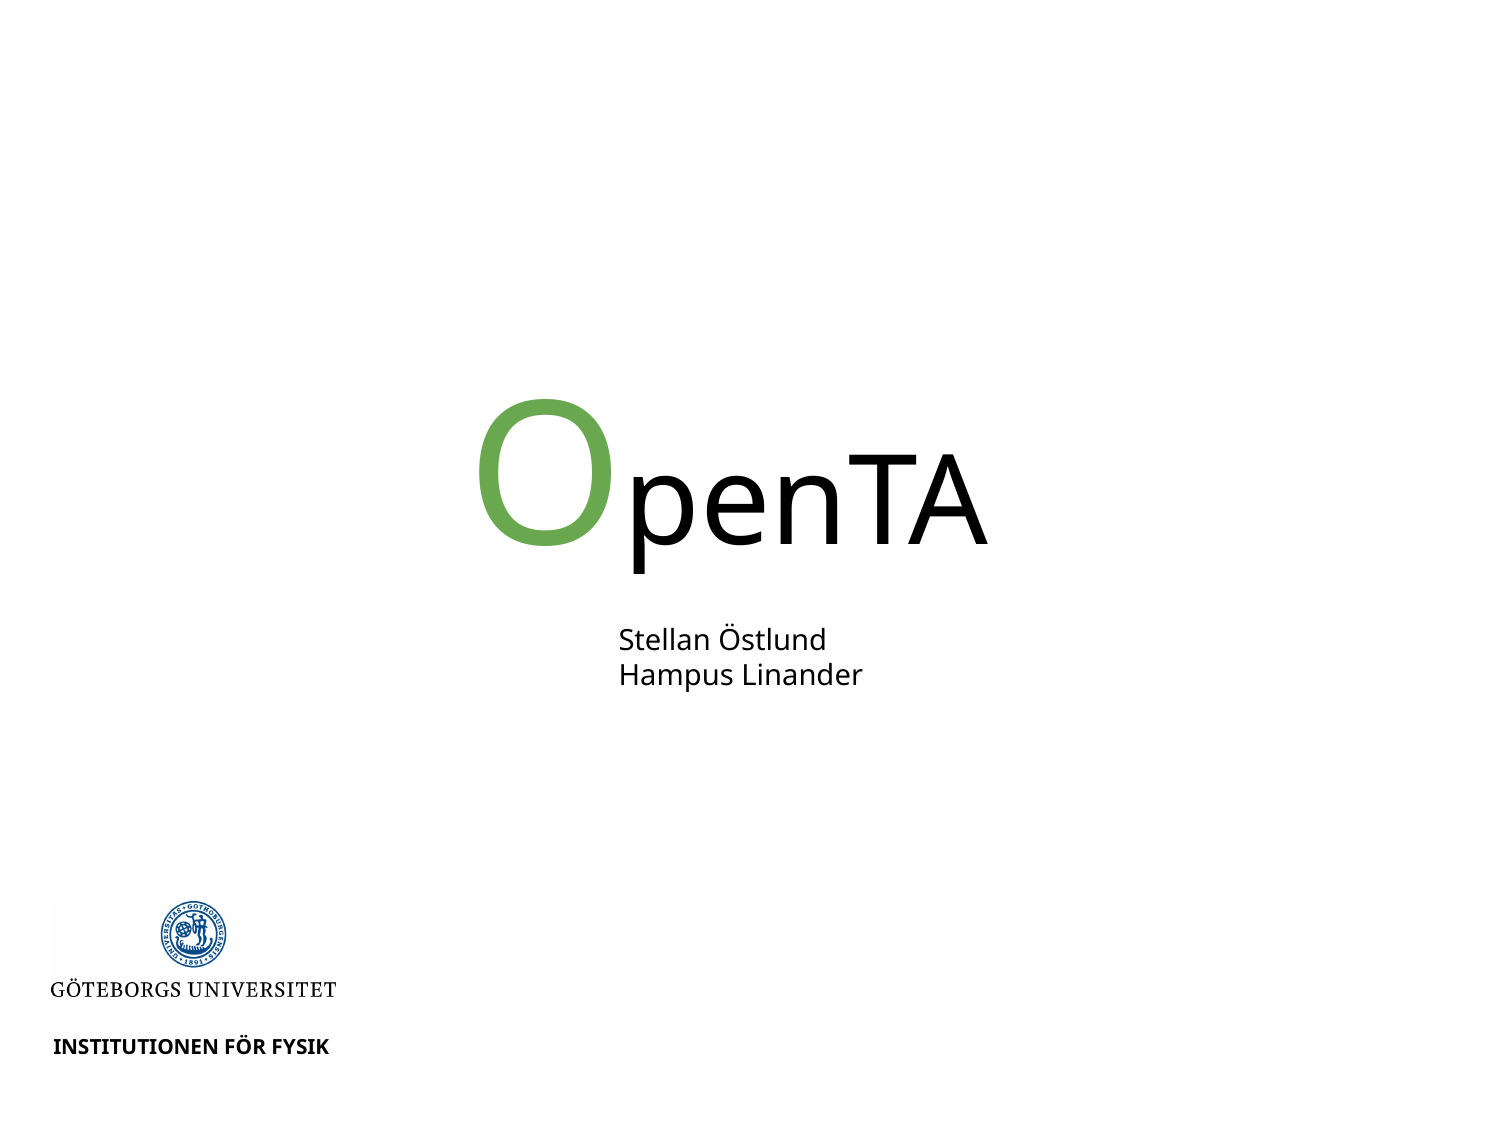

OpenTA
Stellan Östlund
Hampus Linander
INSTITUTIONEN FÖR FYSIK